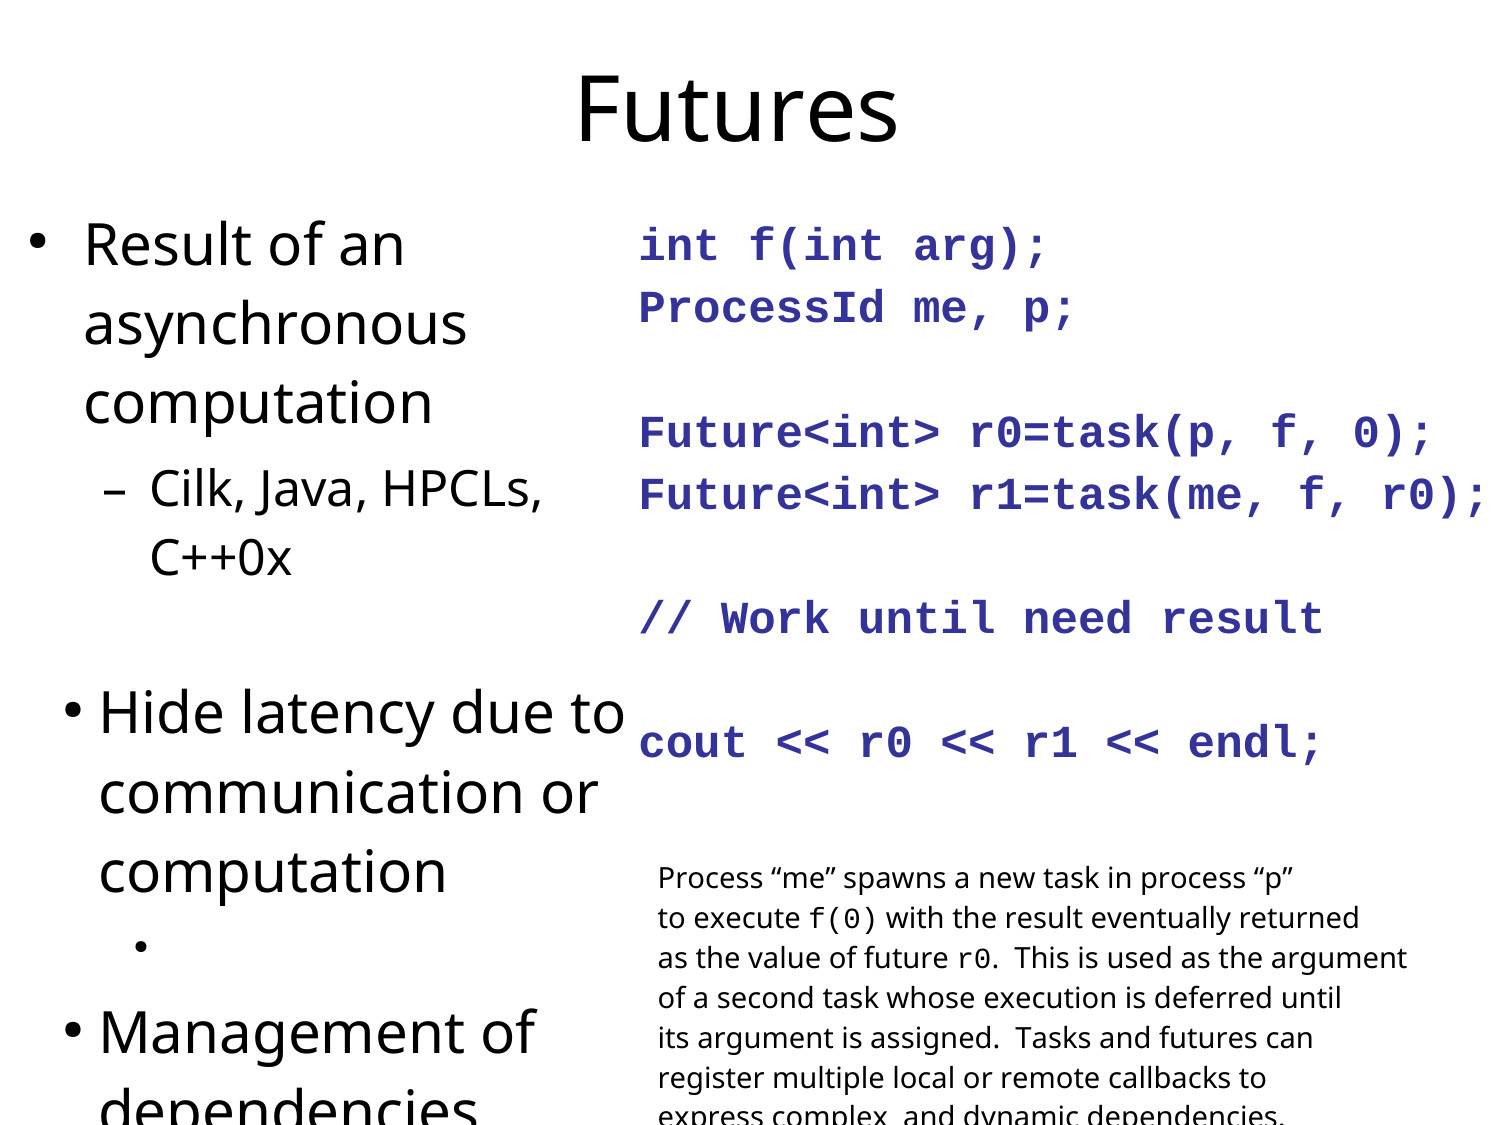

# Futures
Result of an asynchronous computation
Cilk, Java, HPCLs,
C++0x
Hide latency due to communication or computation
Management of dependencies
Via callbacks
int f(int arg);
ProcessId me, p;
Future<int> r0=task(p, f, 0);
Future<int> r1=task(me, f, r0);
// Work until need result
cout << r0 << r1 << endl;
Process “me” spawns a new task in process “p”
to execute f(0) with the result eventually returned
as the value of future r0. This is used as the argument
of a second task whose execution is deferred until
its argument is assigned. Tasks and futures can
register multiple local or remote callbacks to
express complex and dynamic dependencies.